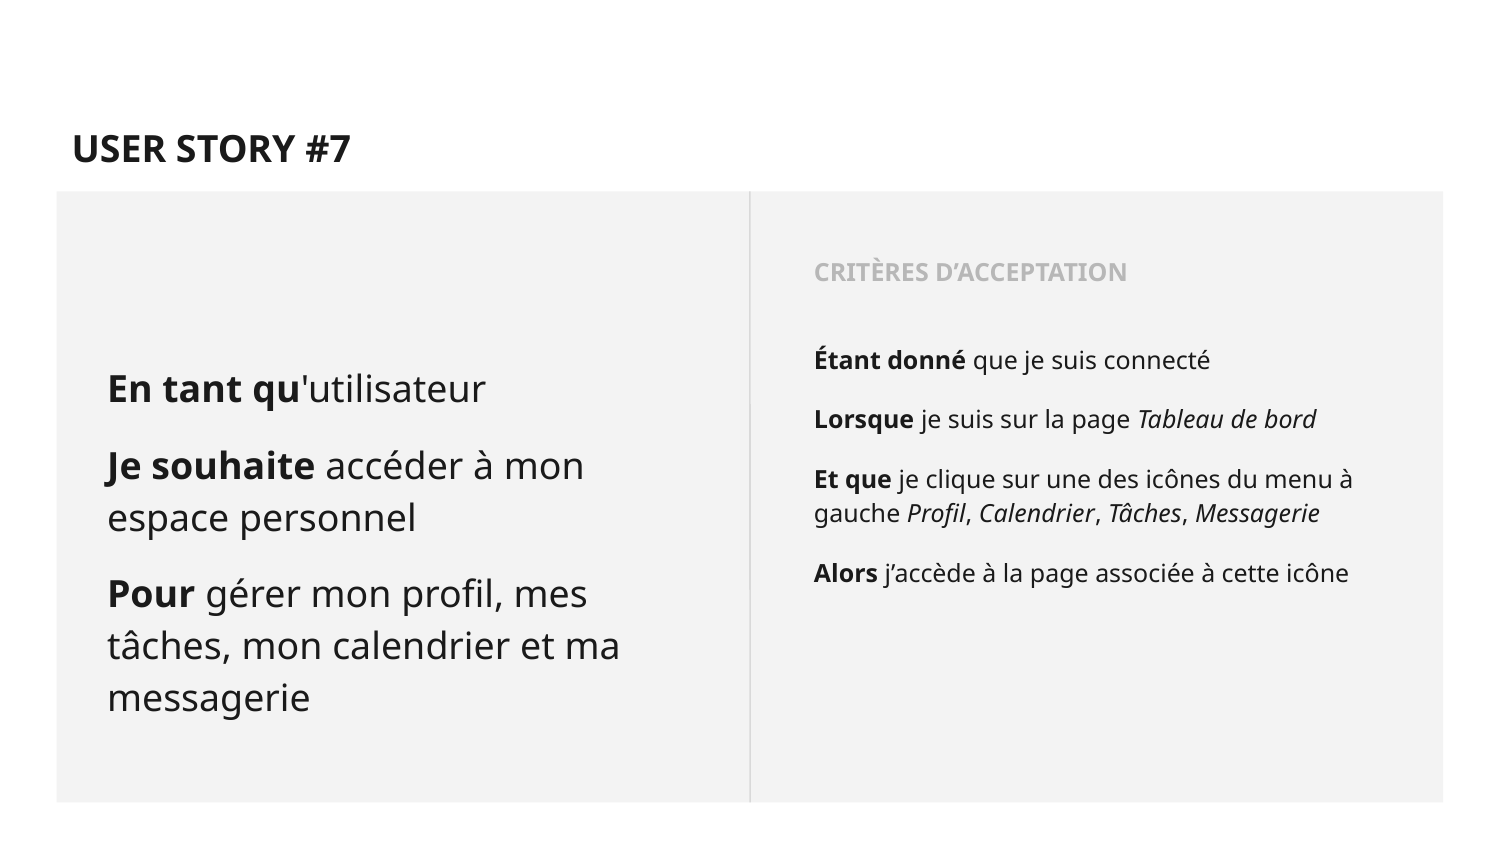

# USER STORY #7
CRITÈRES D’ACCEPTATION
Étant donné que je suis connecté
Lorsque je suis sur la page Tableau de bord
Et que je clique sur une des icônes du menu à gauche Profil, Calendrier, Tâches, Messagerie
Alors j’accède à la page associée à cette icône
En tant qu'utilisateur
Je souhaite accéder à mon espace personnel
Pour gérer mon profil, mes tâches, mon calendrier et ma messagerie